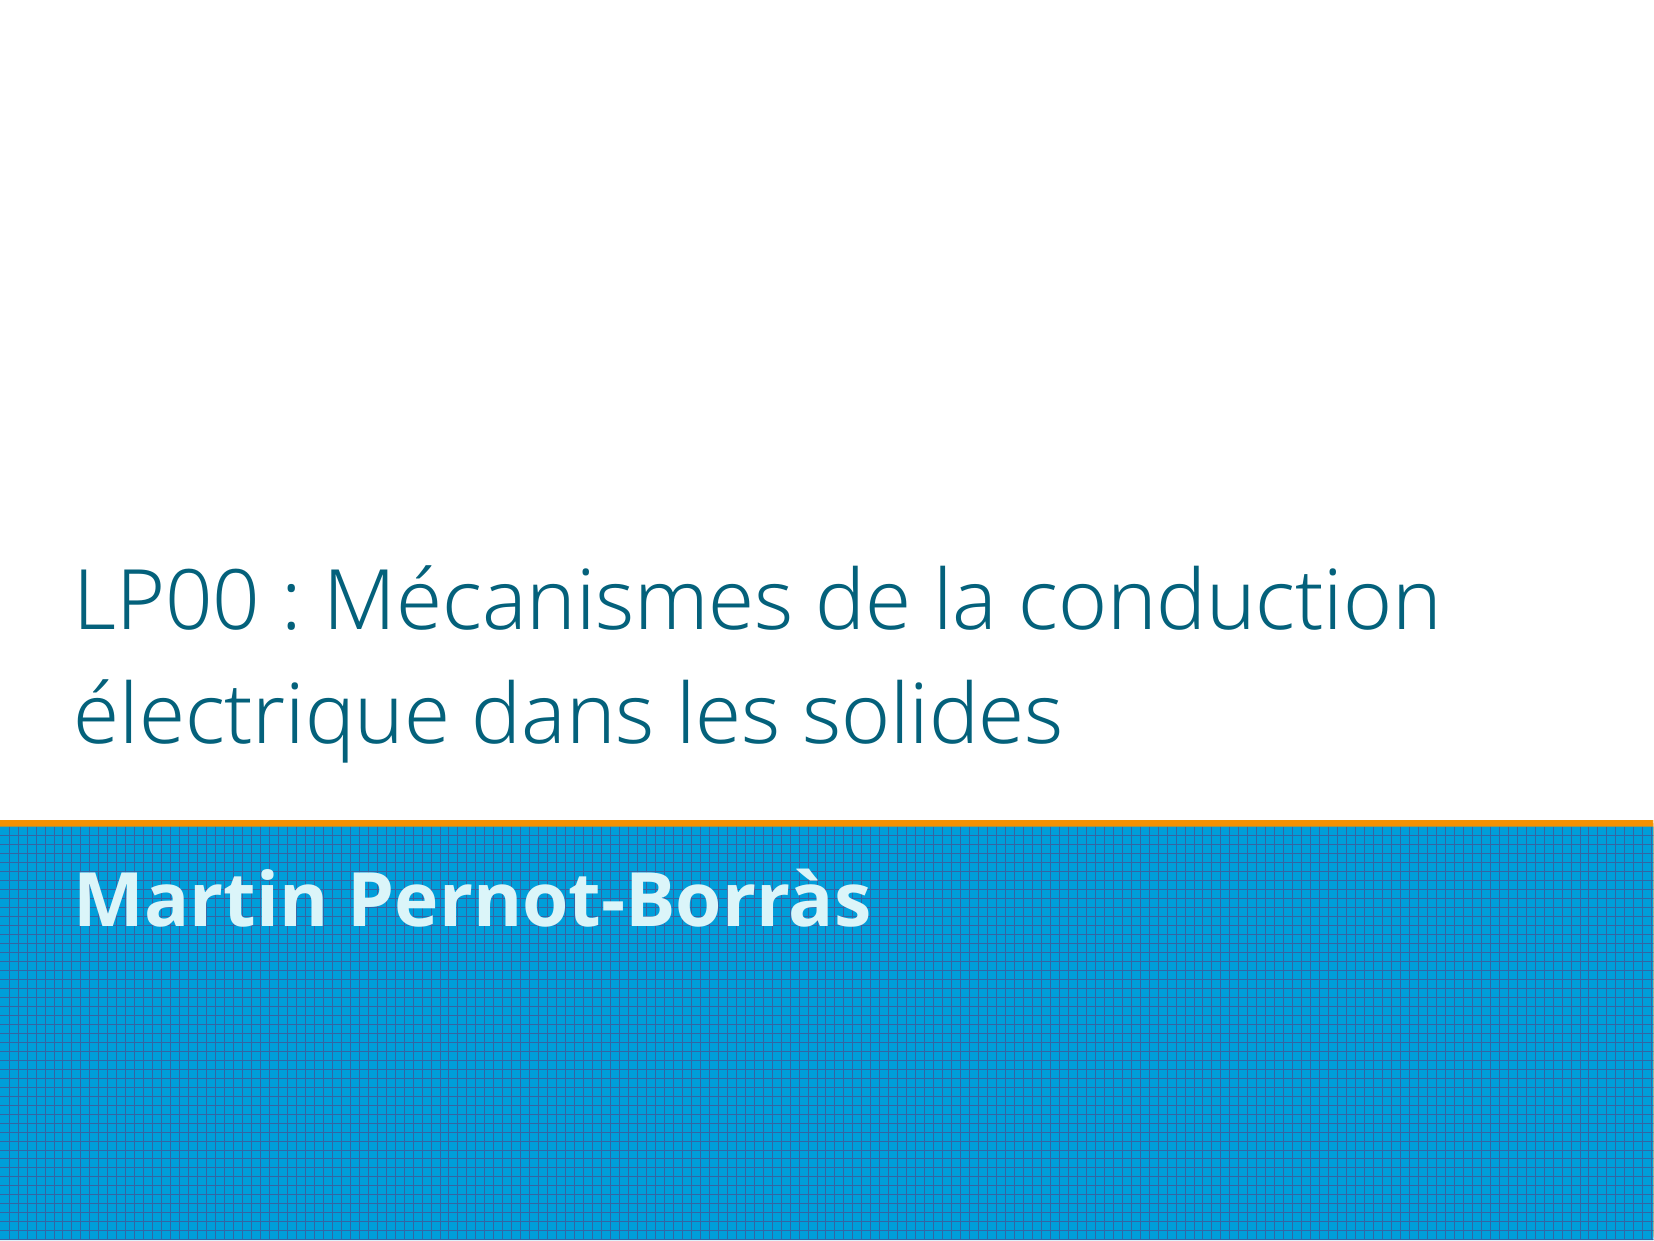

# LP00 : Mécanismes de la conduction électrique dans les solides
Martin Pernot-Borràs